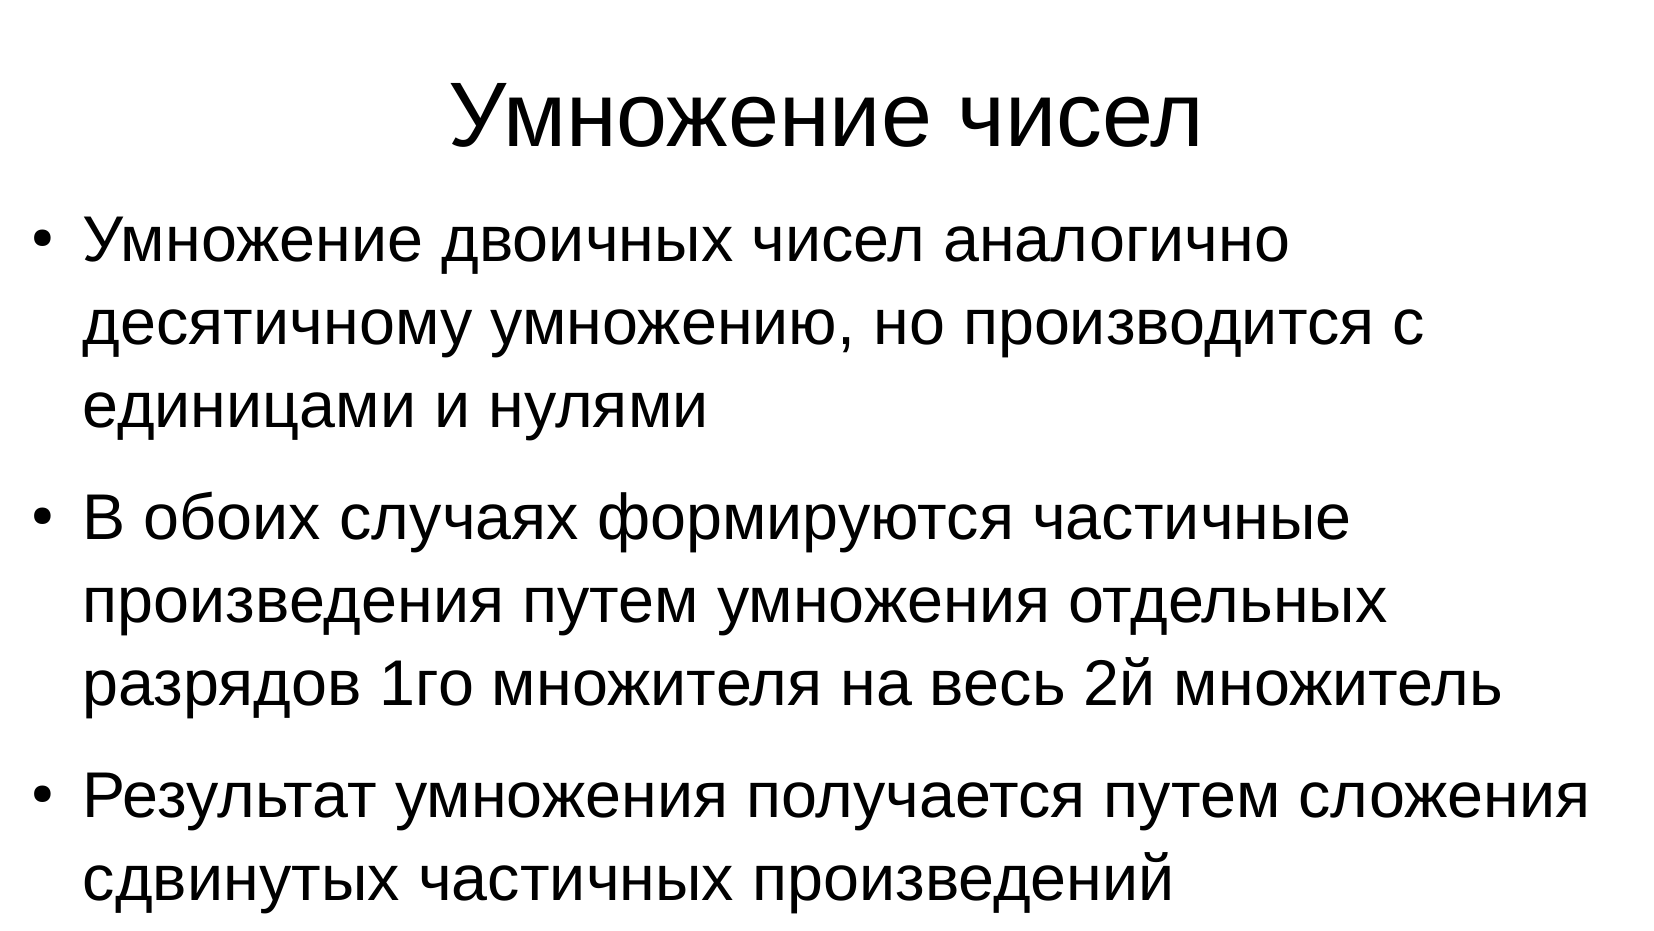

# Умножение чисел
Умножение двоичных чисел аналогично десятичному умножению, но производится с единицами и нулями
В обоих случаях формируются частичные произведения путем умножения отдельных разрядов 1го множителя на весь 2й множитель
Результат умножения получается путем сложения сдвинутых частичных произведений